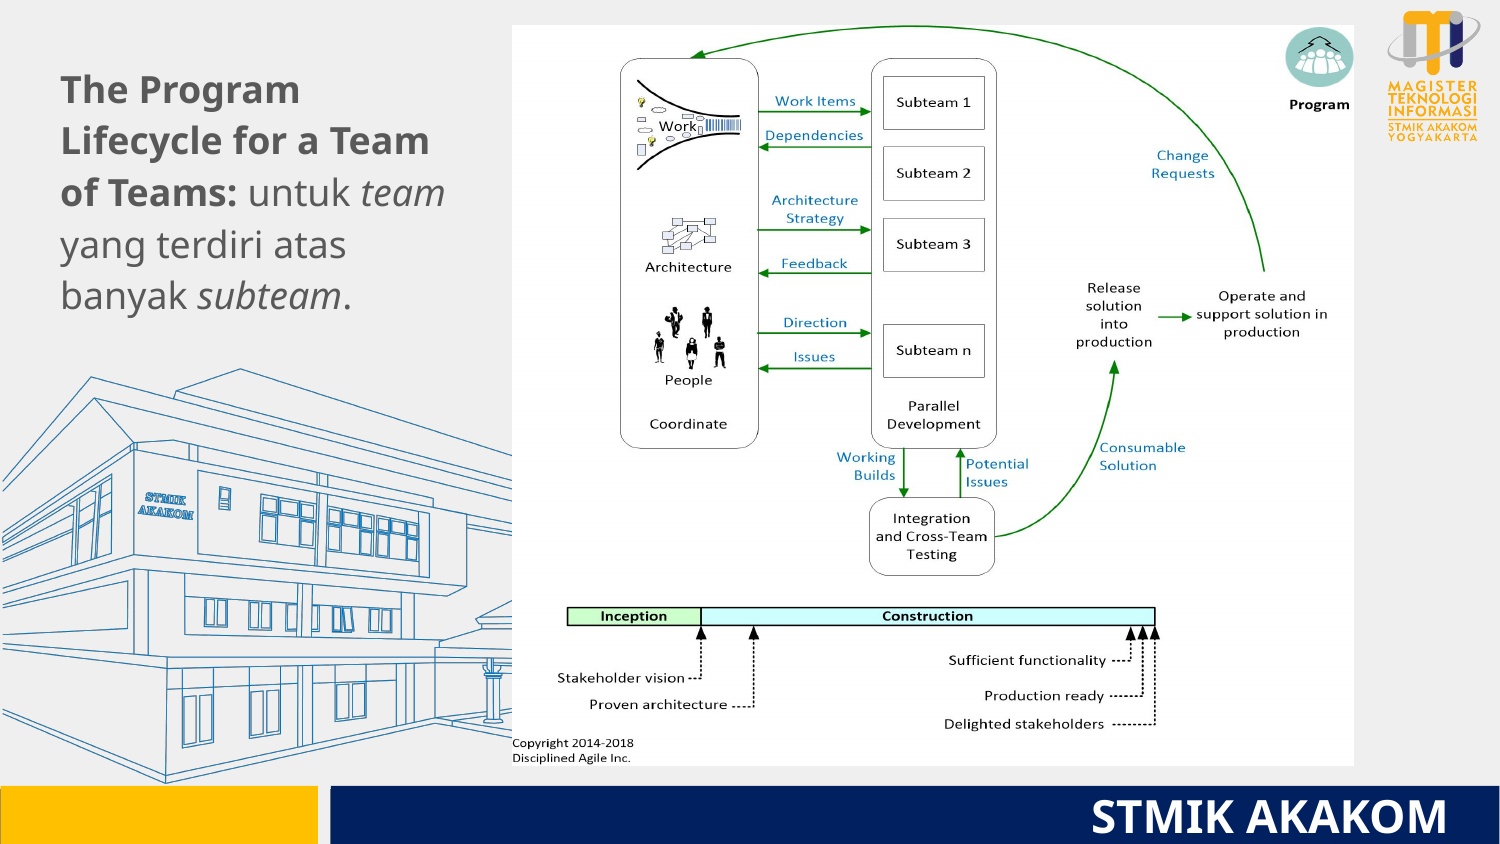

# The Program Lifecycle for a Team of Teams: untuk team yang terdiri atas banyak subteam.